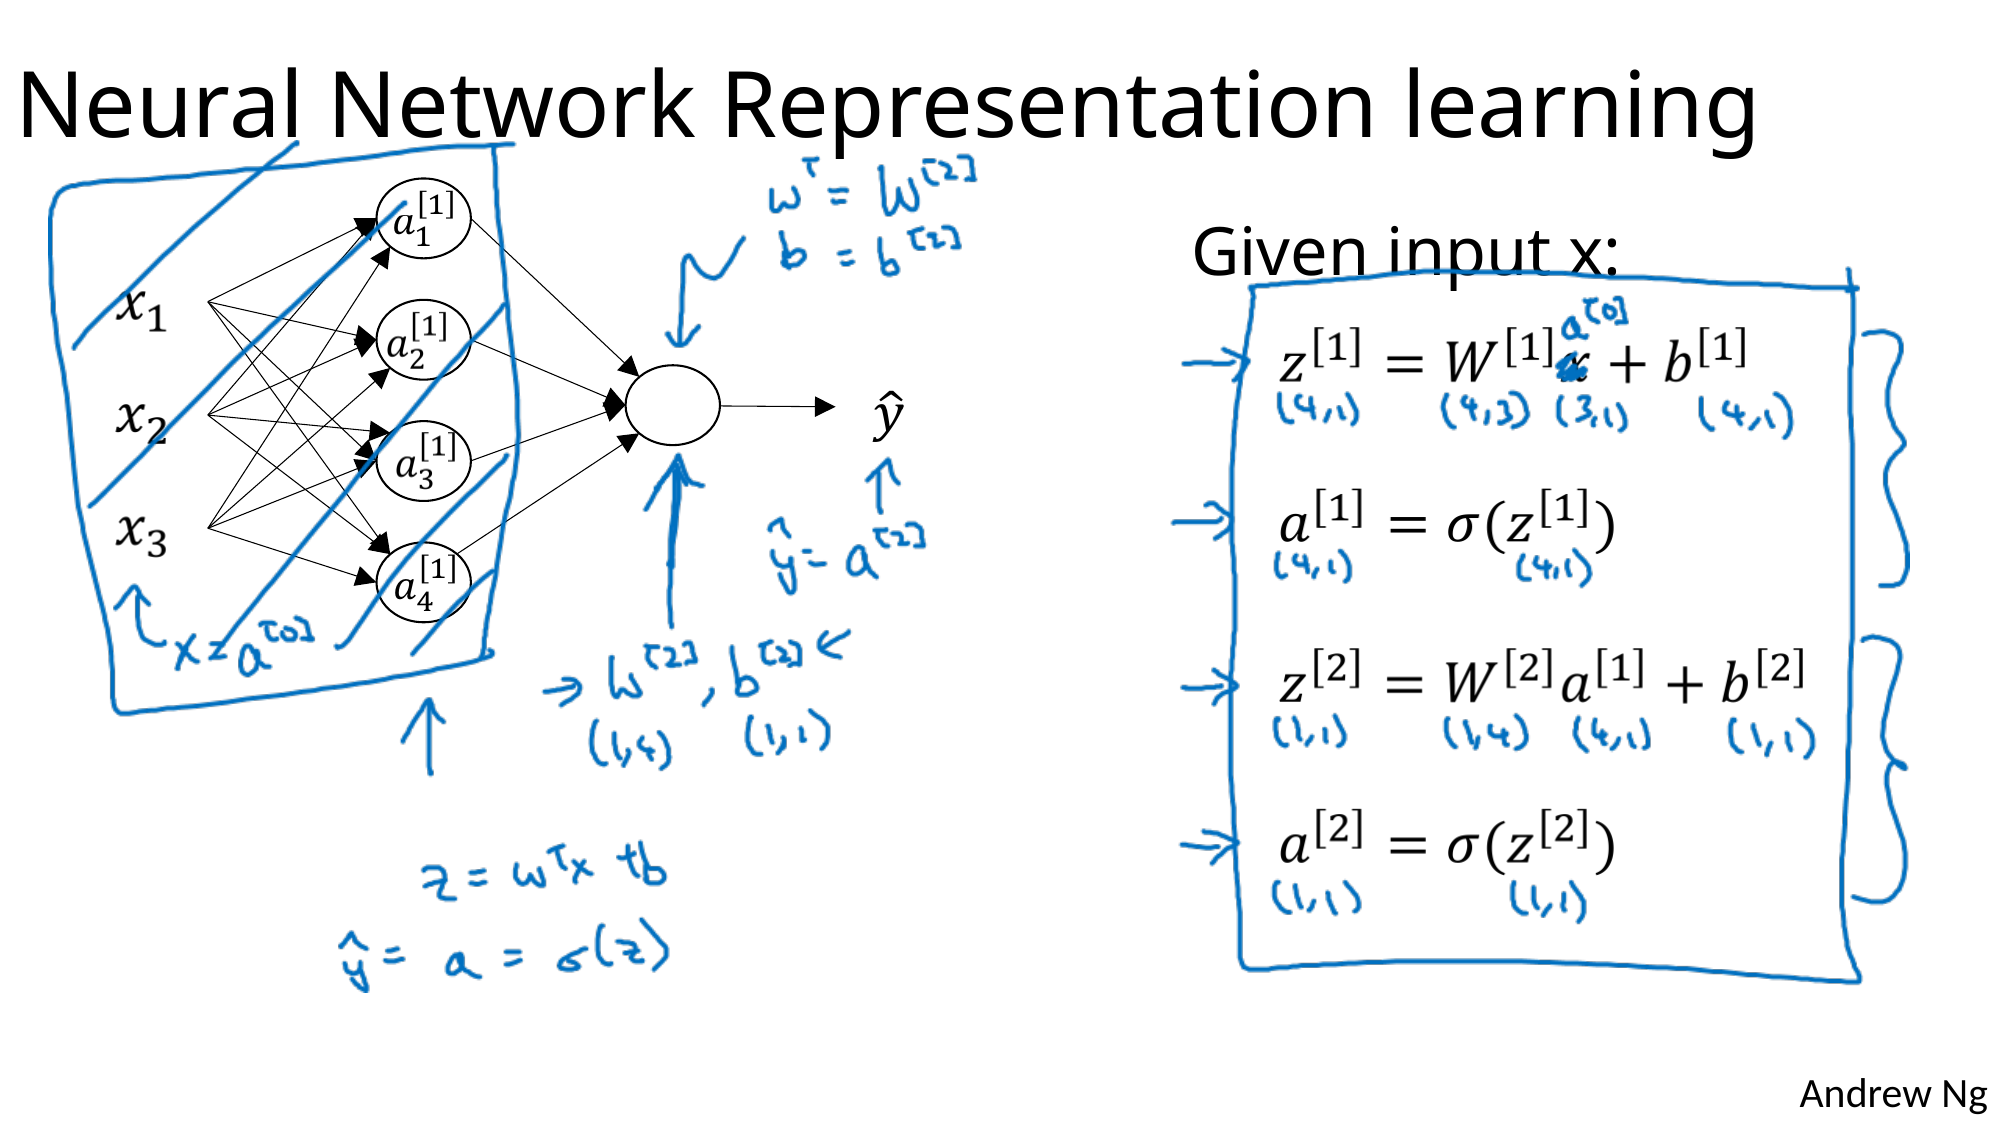

Neural Network Representation learning
Given input x: